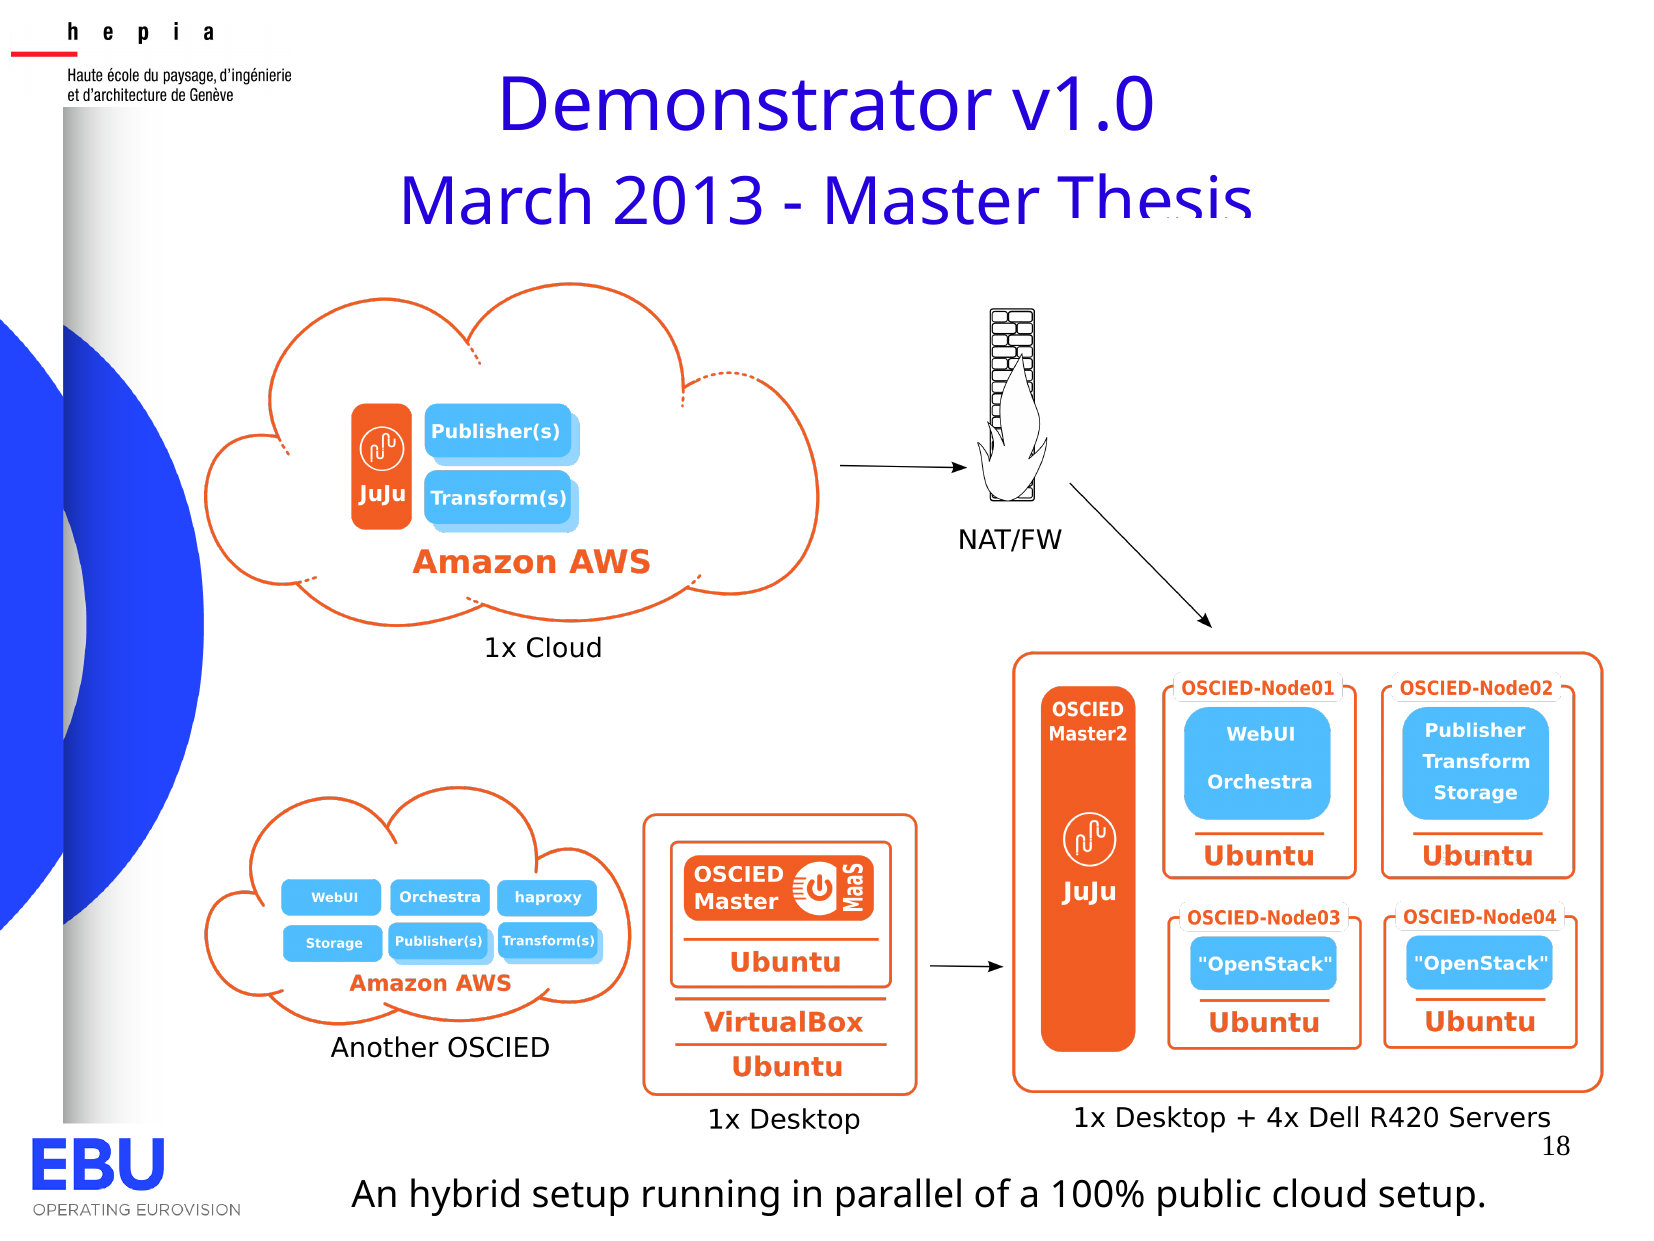

# Demonstrator v1.0 March 2013 - Master Thesis
18
An hybrid setup running in parallel of a 100% public cloud setup.